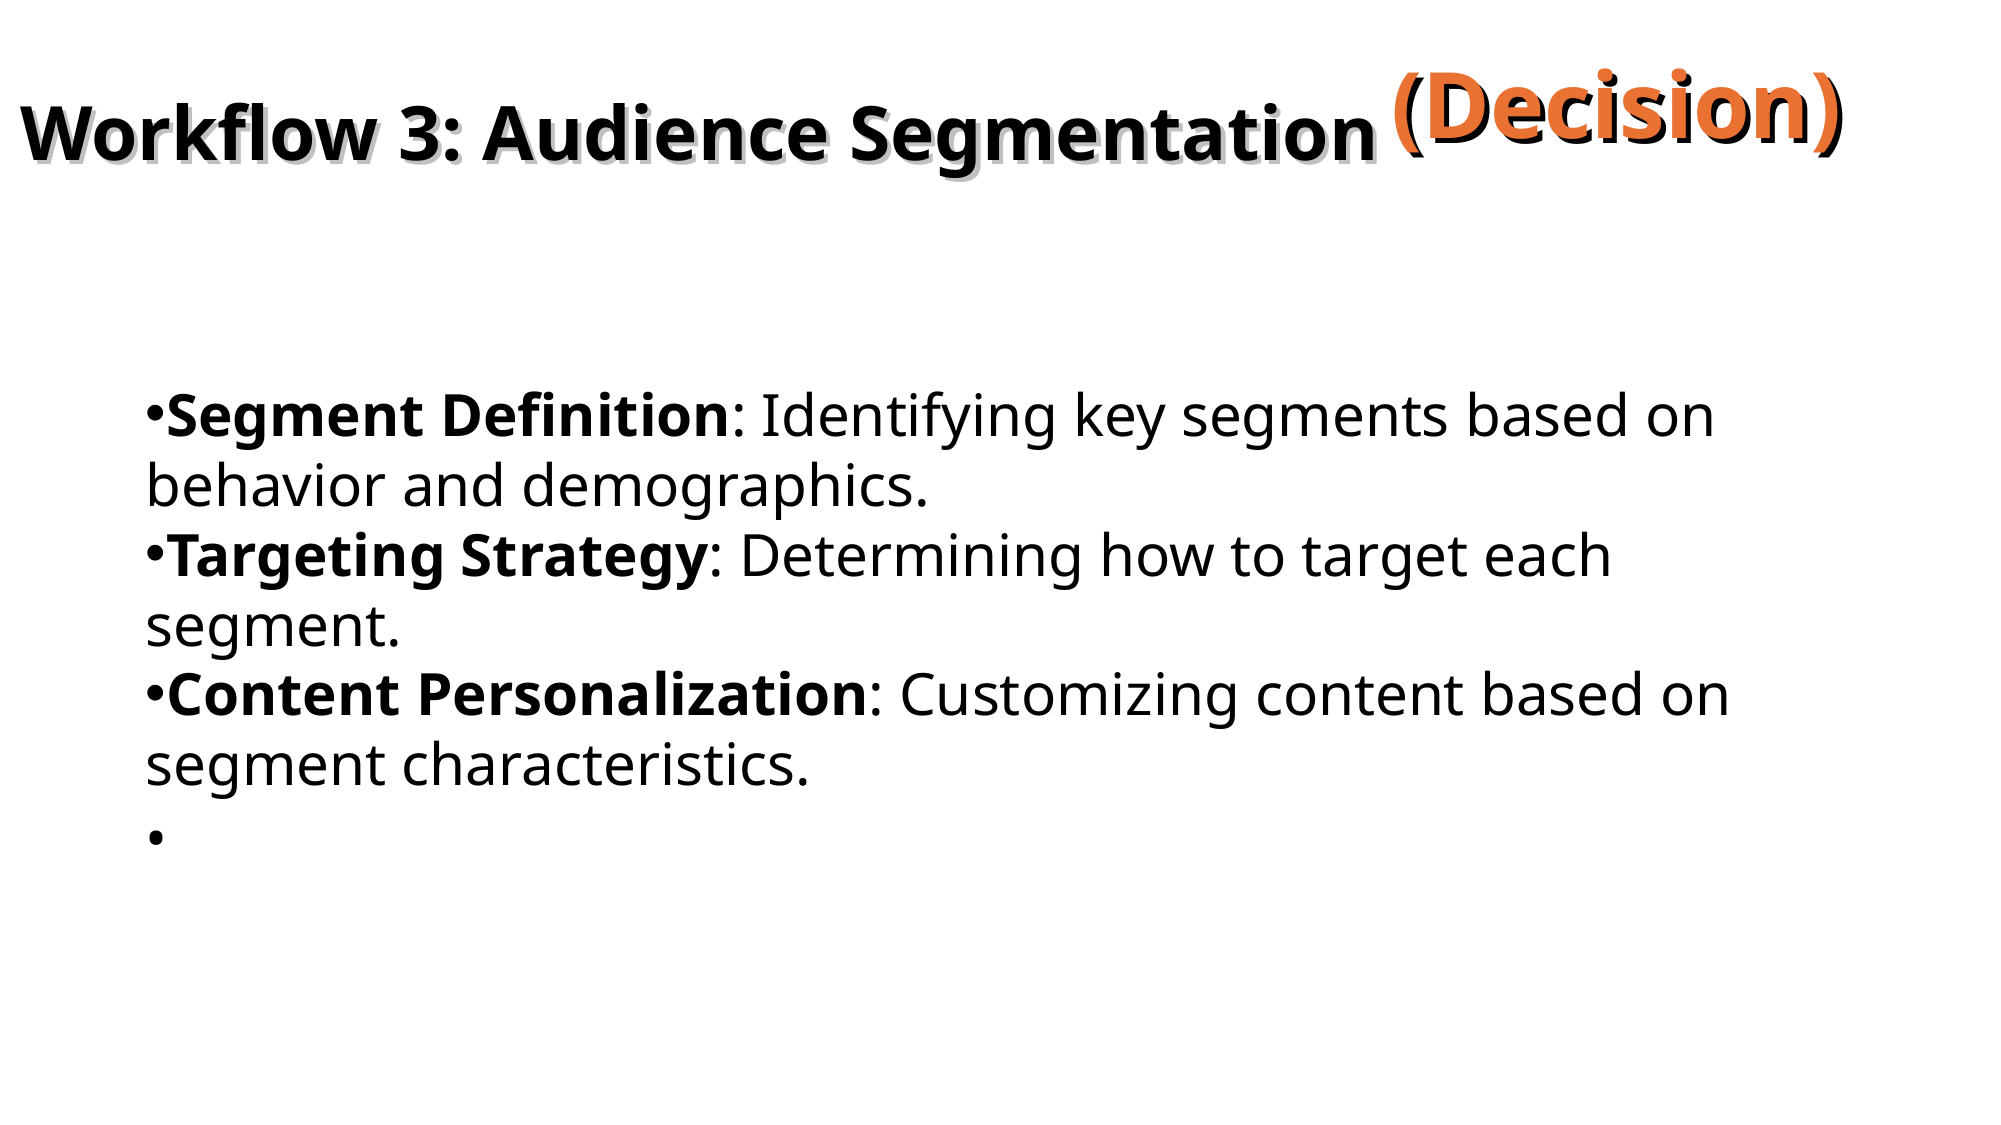

(Decision)
Workflow 3: Audience Segmentation
Segment Definition: Identifying key segments based on behavior and demographics.
Targeting Strategy: Determining how to target each segment.
Content Personalization: Customizing content based on segment characteristics.